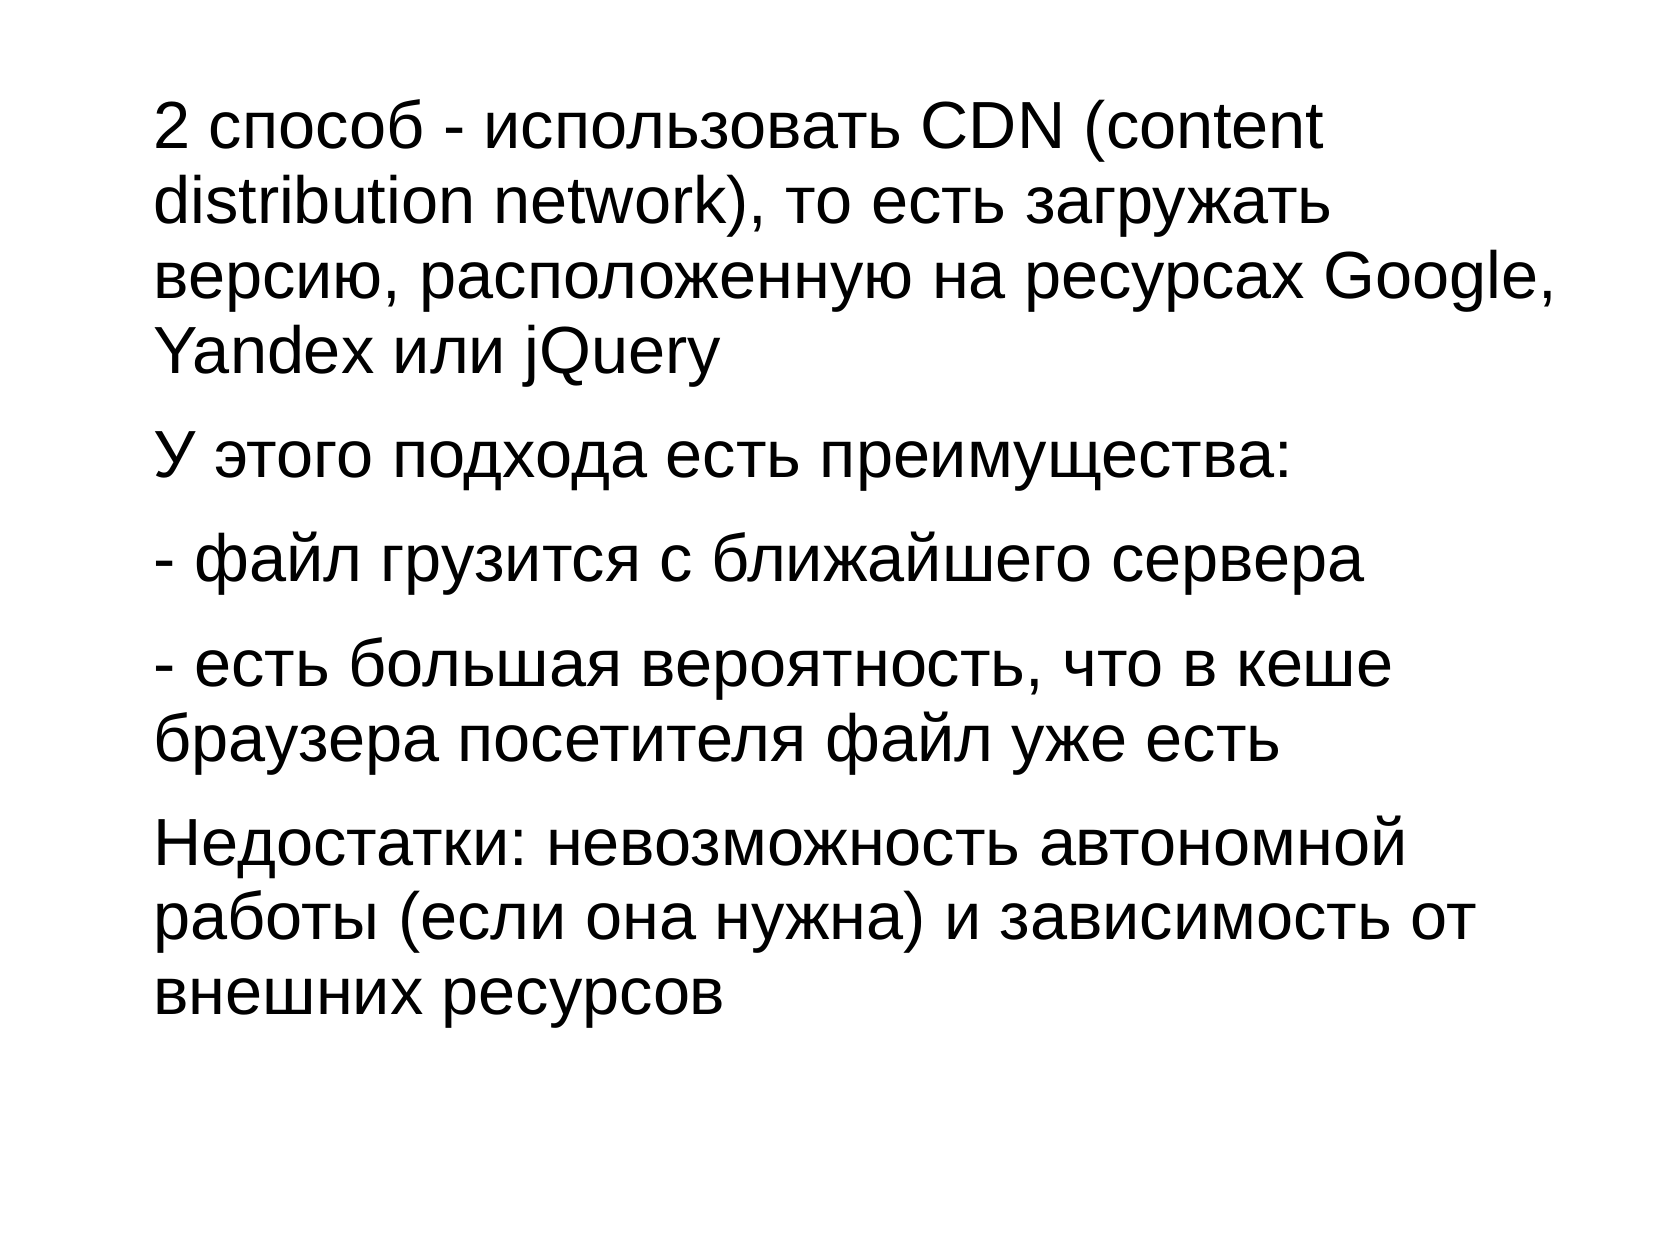

# 2 способ - использовать CDN (content distribution network), то есть загружать версию, расположенную на ресурсах Google, Yandex или jQuery
У этого подхода есть преимущества:
- файл грузится с ближайшего сервера
- есть большая вероятность, что в кеше браузера посетителя файл уже есть
Недостатки: невозможность автономной работы (если она нужна) и зависимость от внешних ресурсов